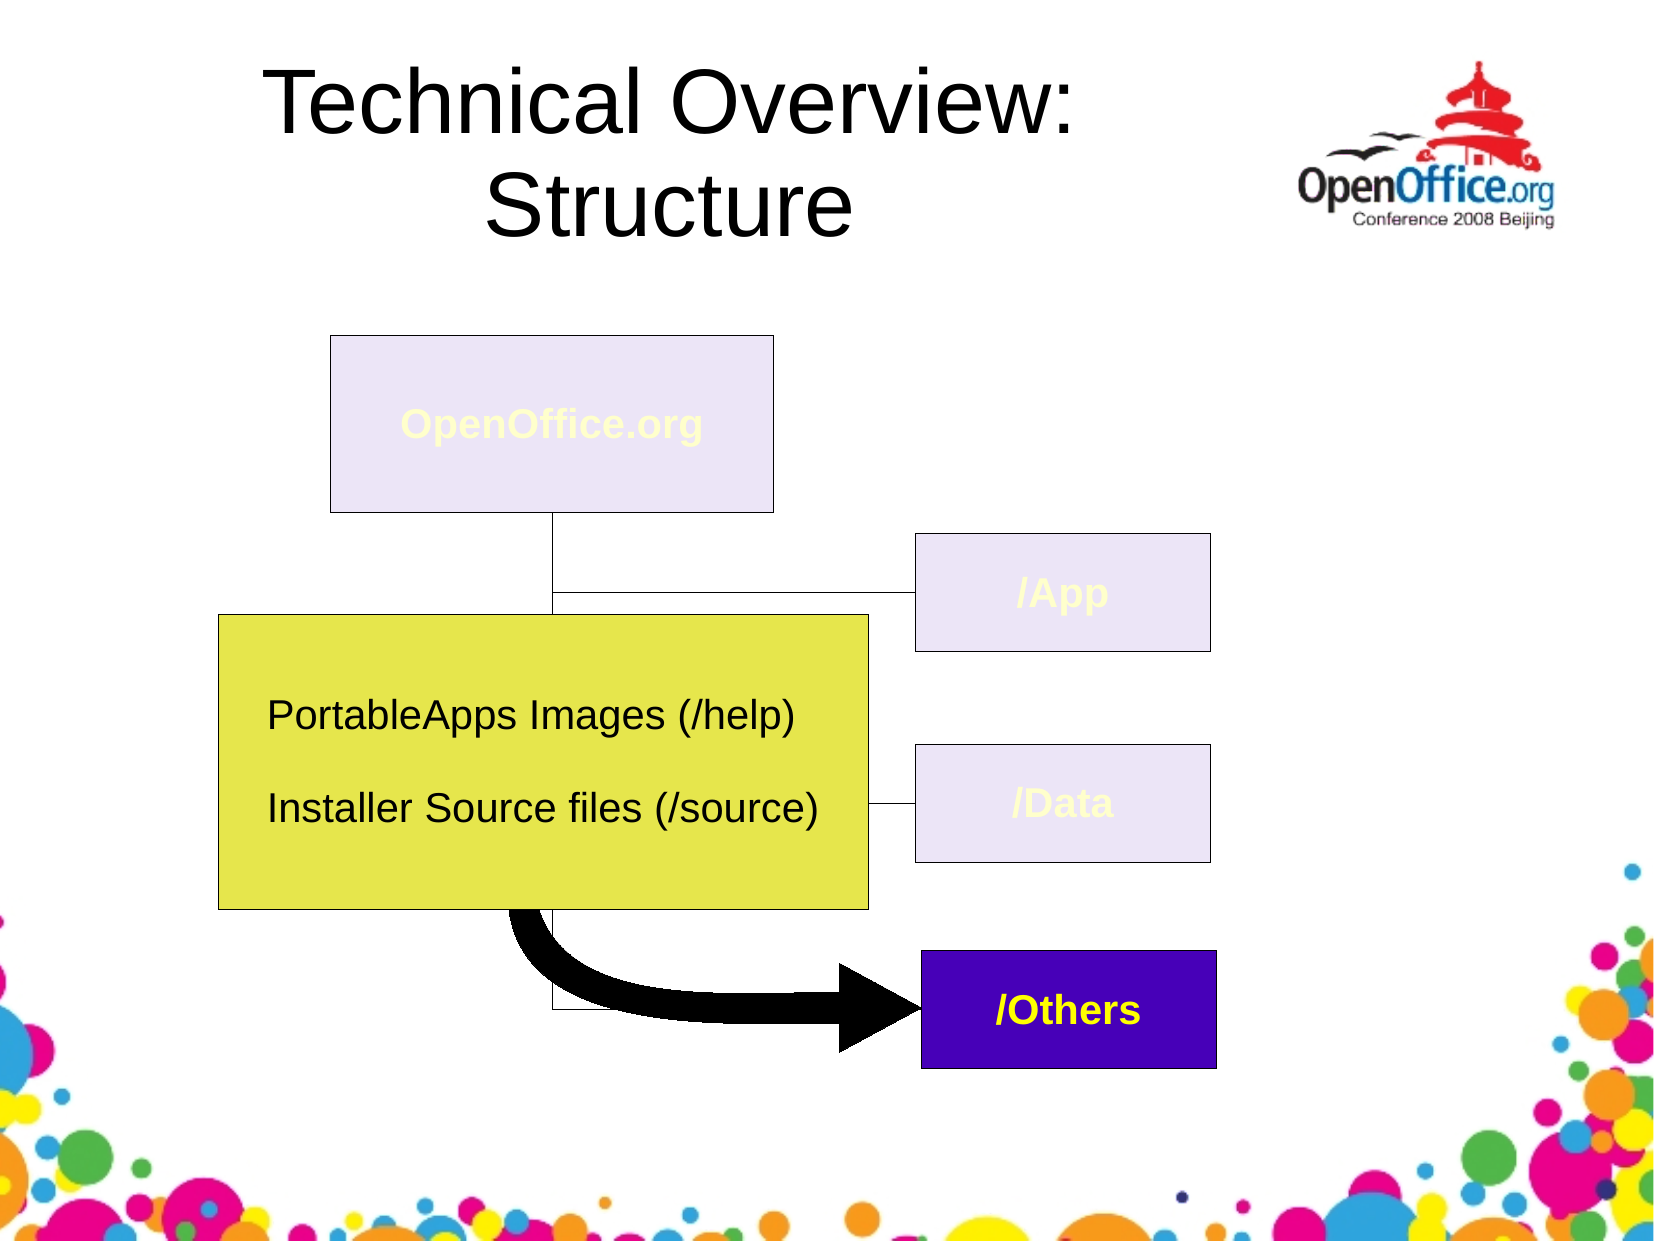

# Technical Overview: Structure
OpenOffice.org
/App
PortableApps Images (/help)
Installer Source files (/source)
/Data
/Others